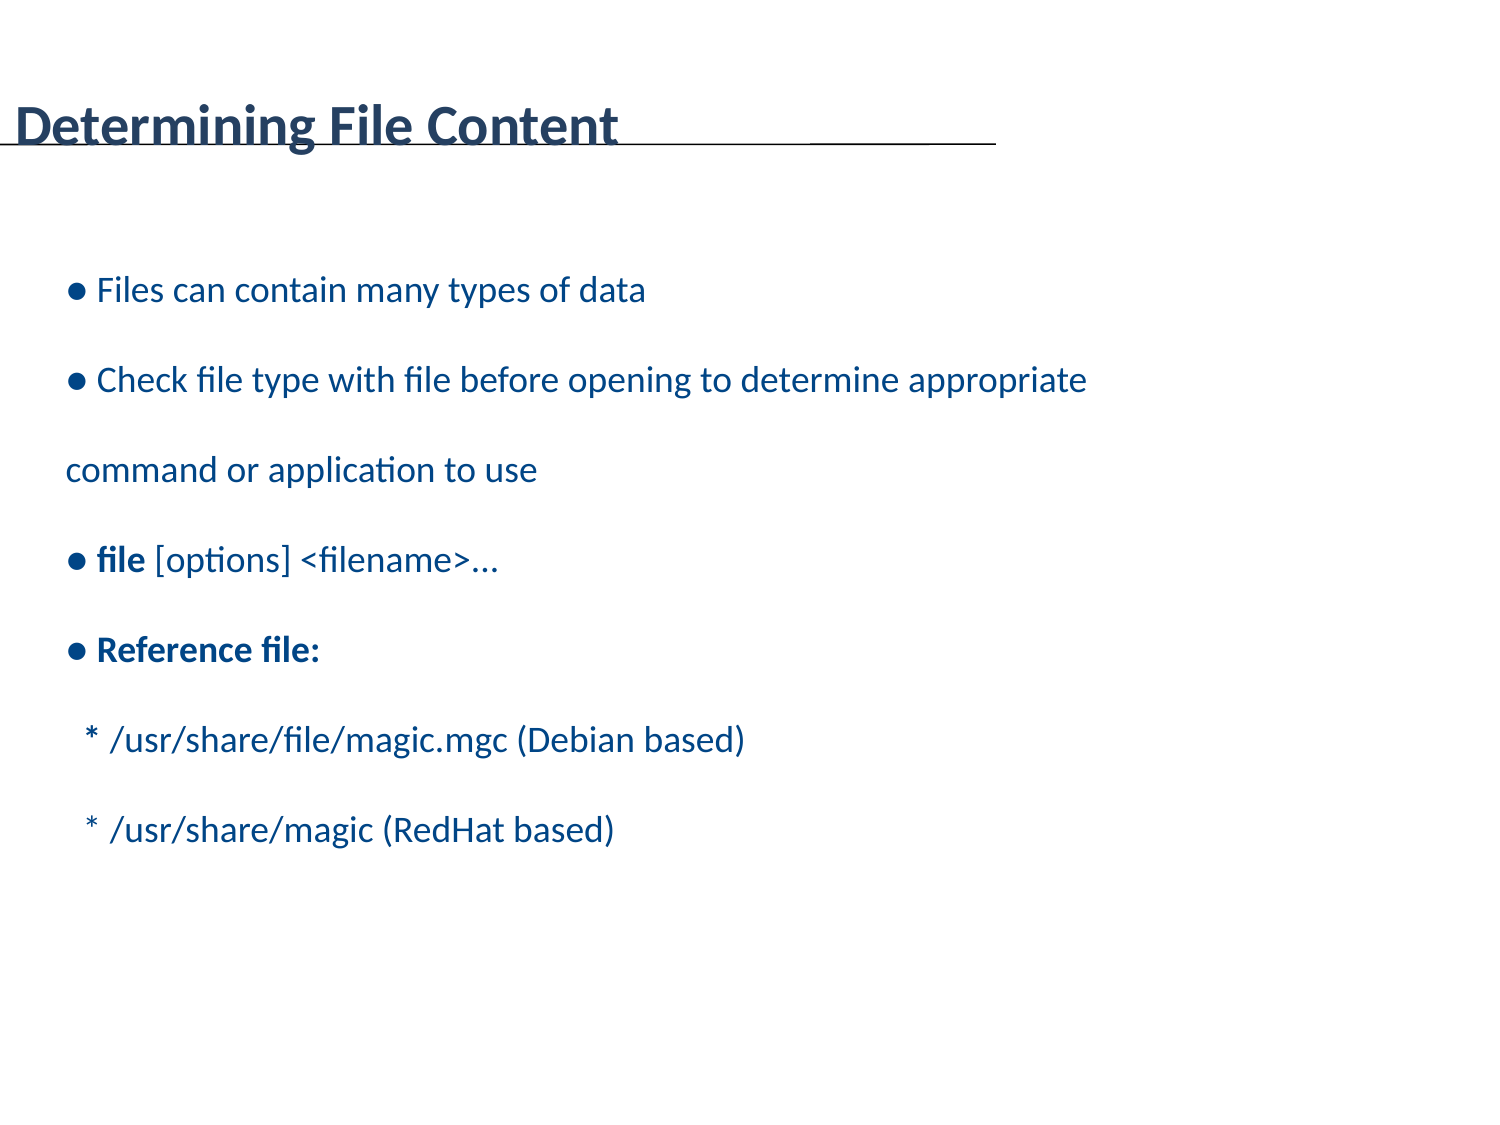

Determining File Content
● Files can contain many types of data
● Check file type with file before opening to determine appropriate
command or application to use
● file [options] <filename>...
● Reference file:
 * /usr/share/file/magic.mgc (Debian based)
 * /usr/share/magic (RedHat based)